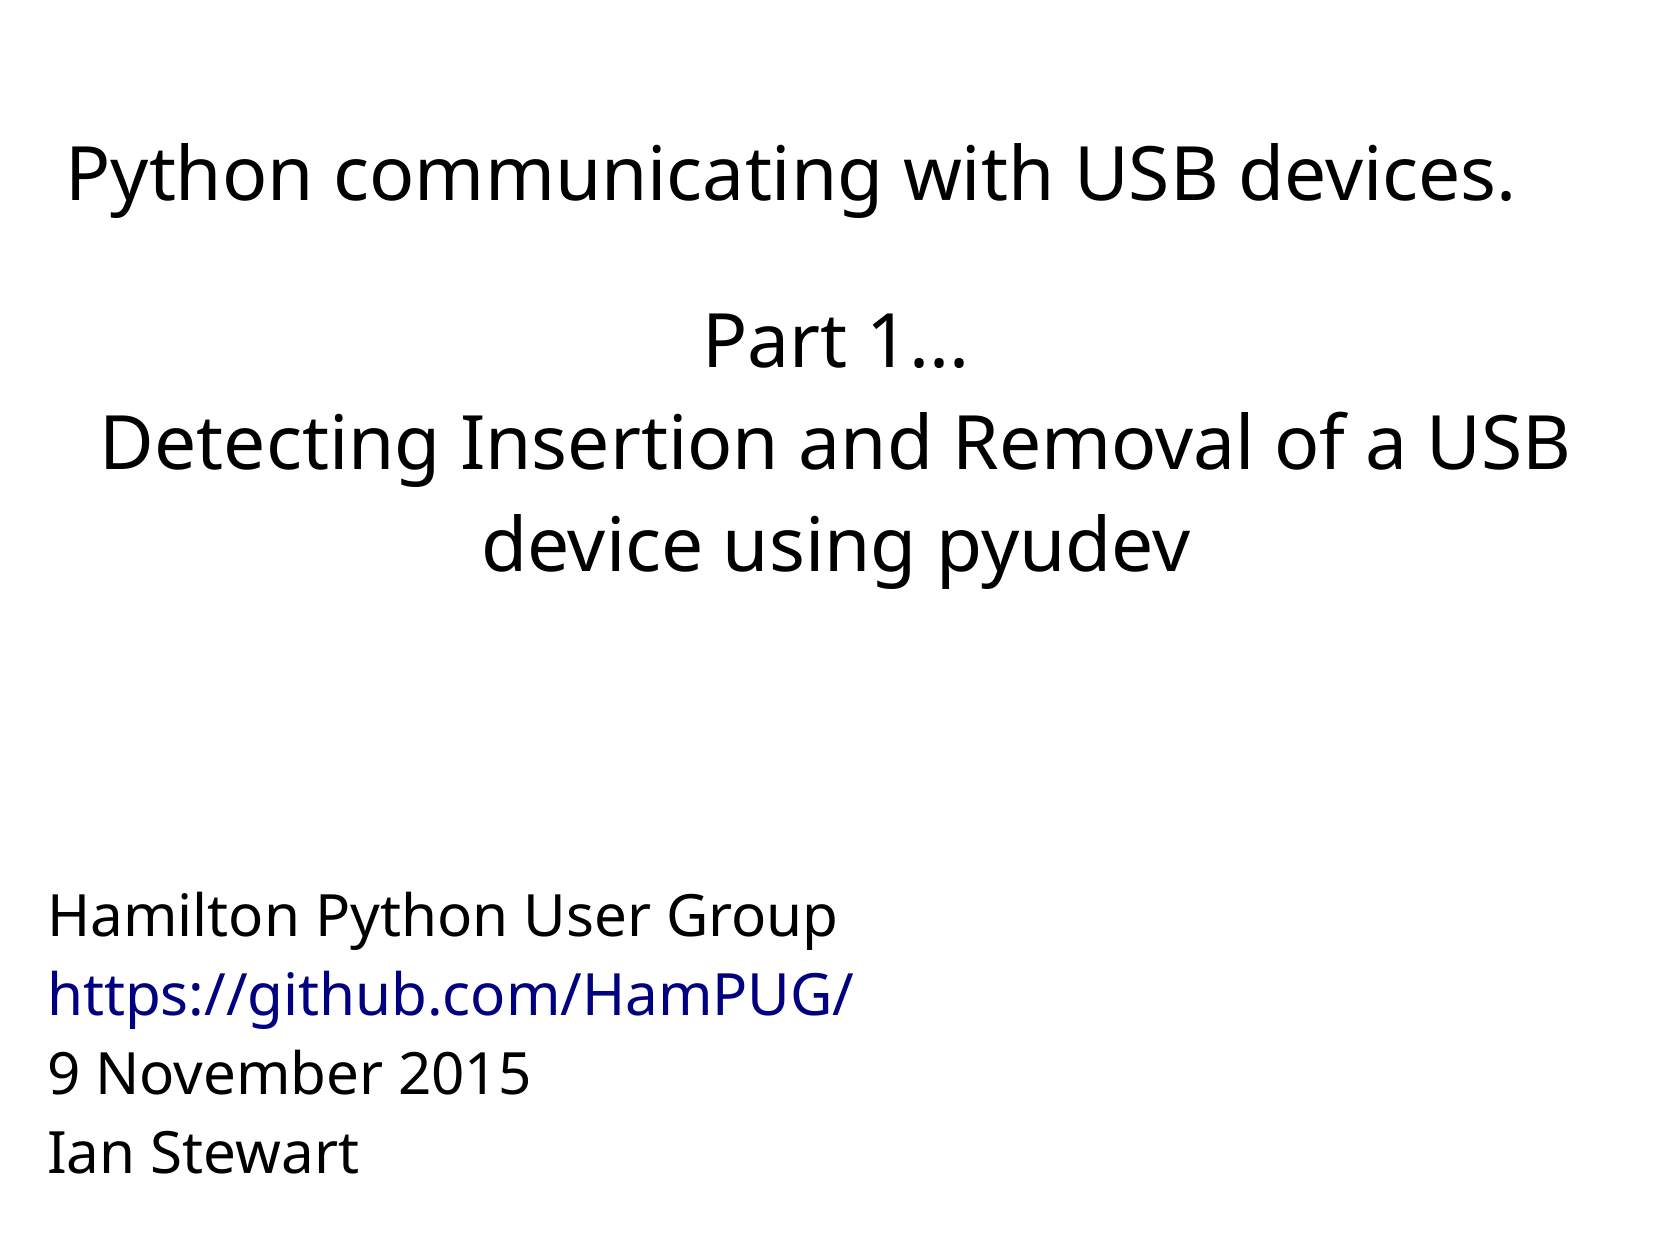

# Python communicating with USB devices.
Part 1...
Detecting Insertion and Removal of a USB device using pyudev
Hamilton Python User Group
https://github.com/HamPUG/
9 November 2015
Ian Stewart